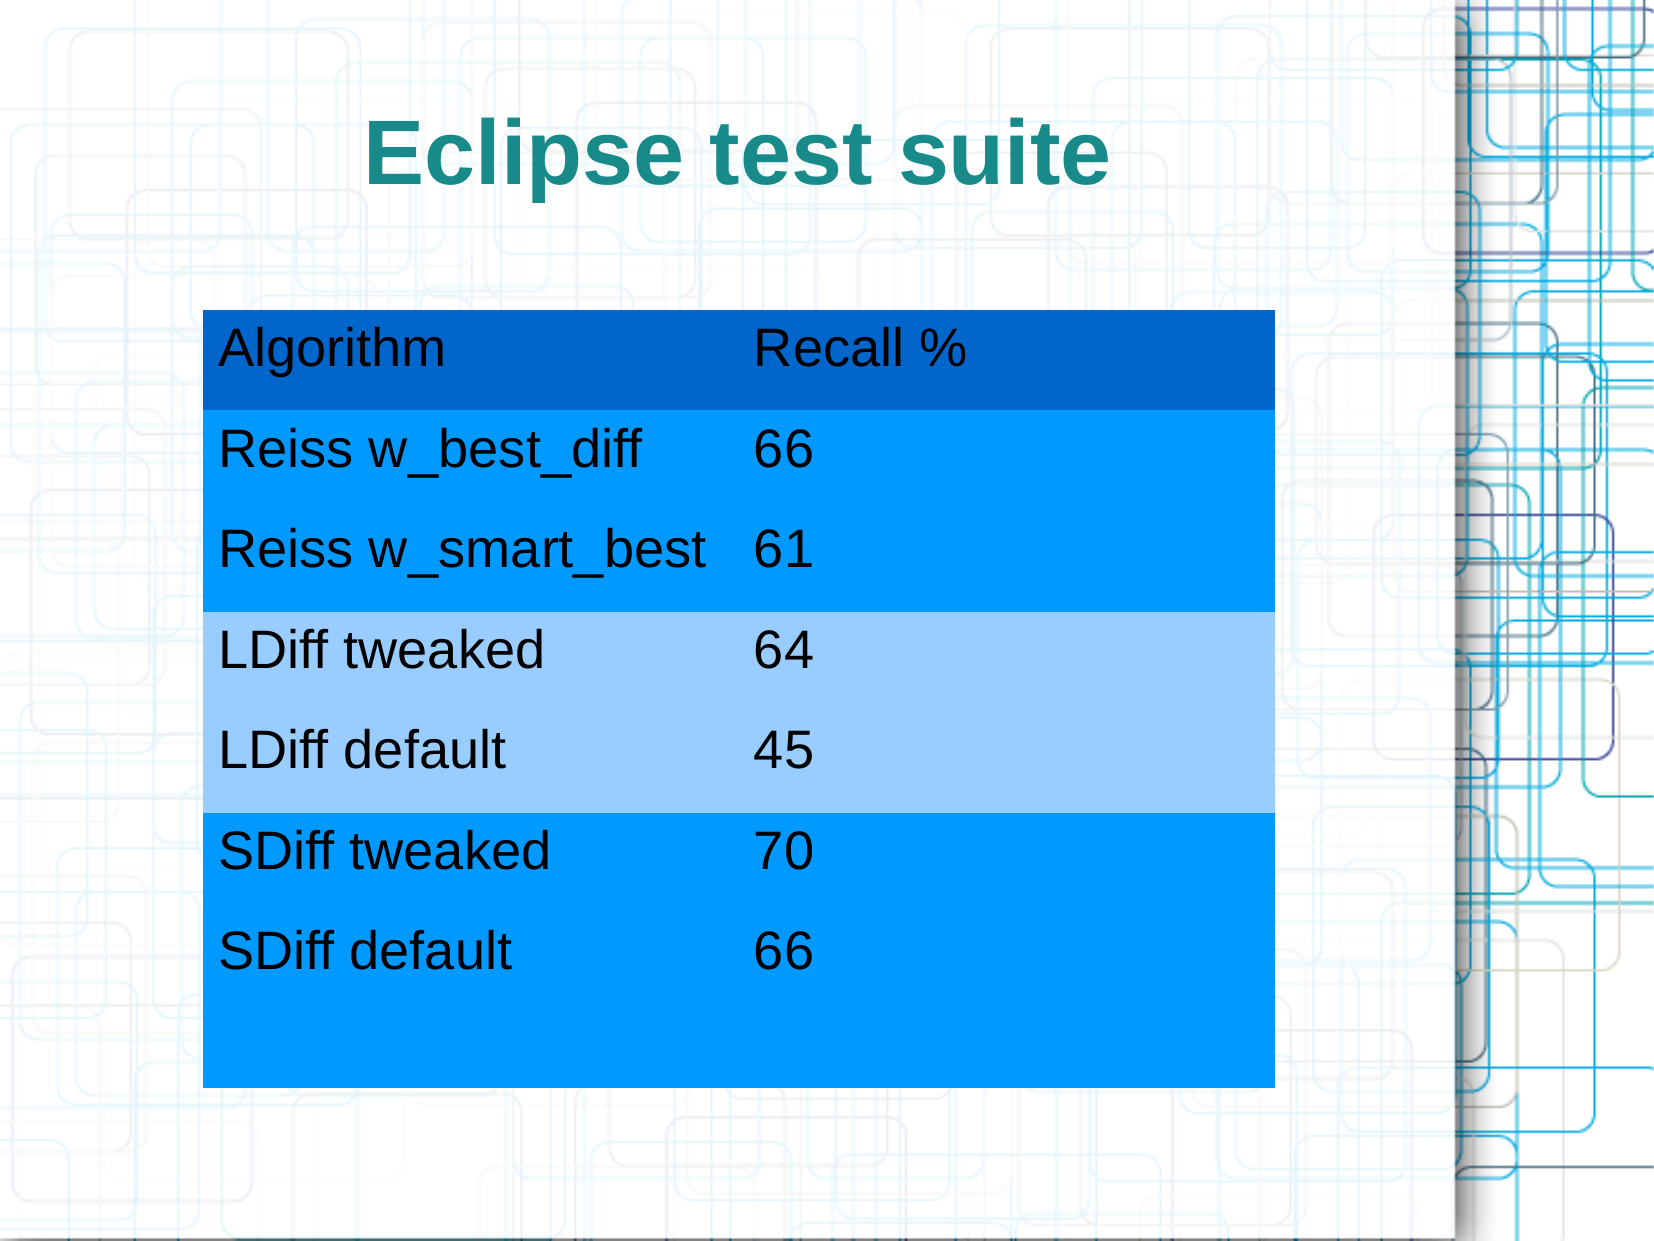

# Eclipse test suite
| Algorithm | Recall % |
| --- | --- |
| Reiss w\_best\_diff | 66 |
| Reiss w\_smart\_best | 61 |
| LDiff tweaked | 64 |
| LDiff default | 45 |
| SDiff tweaked | 70 |
| SDiff default | 66 |